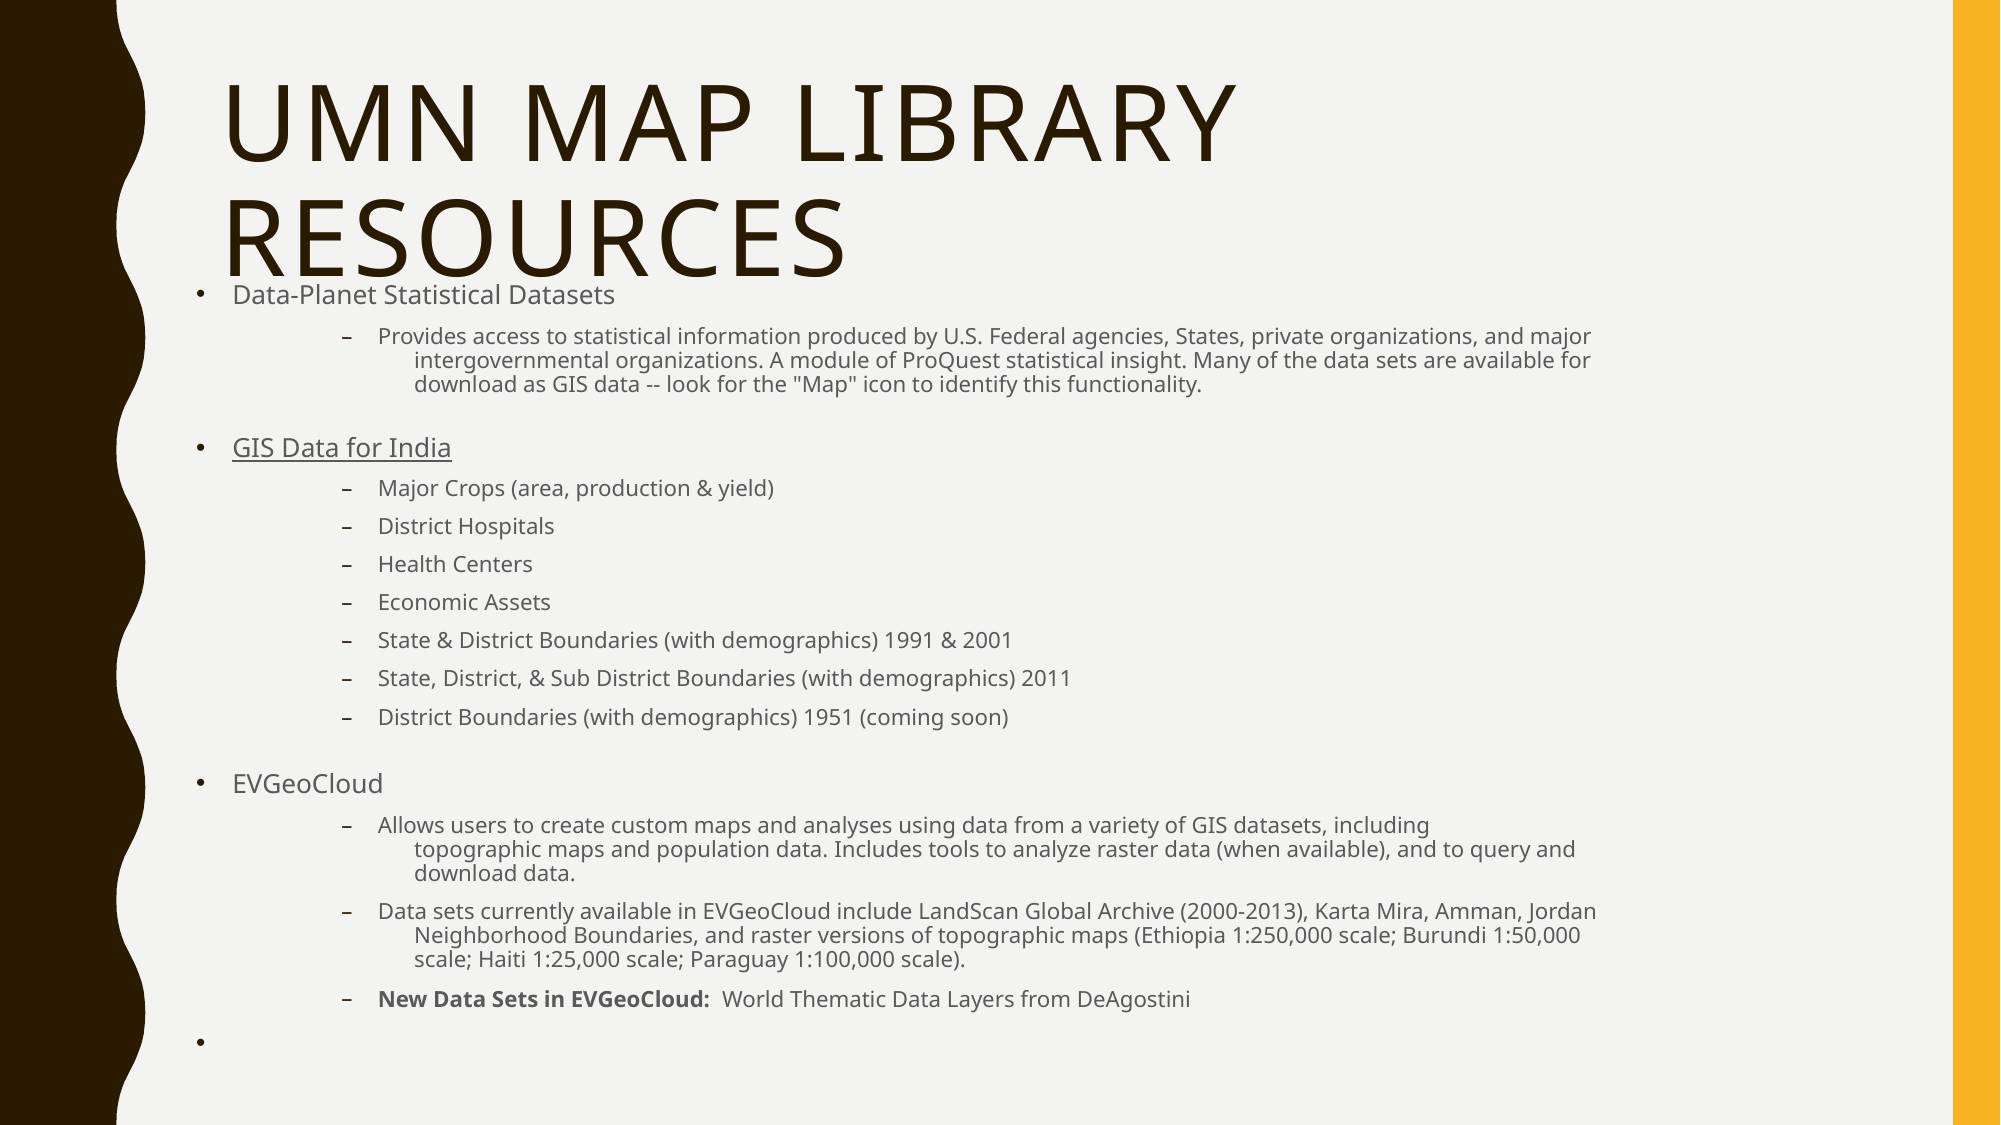

# UMN Map Library Resources
Data-Planet Statistical Datasets
Provides access to statistical information produced by U.S. Federal agencies, States, private organizations, and major intergovernmental organizations. A module of ProQuest statistical insight. Many of the data sets are available for download as GIS data -- look for the "Map" icon to identify this functionality.
GIS Data for India
Major Crops (area, production & yield)
District Hospitals
Health Centers
Economic Assets
State & District Boundaries (with demographics) 1991 & 2001
State, District, & Sub District Boundaries (with demographics) 2011
District Boundaries (with demographics) 1951 (coming soon)
EVGeoCloud
Allows users to create custom maps and analyses using data from a variety of GIS datasets, including topographic maps and population data. Includes tools to analyze raster data (when available), and to query and download data.
Data sets currently available in EVGeoCloud include LandScan Global Archive (2000-2013), Karta Mira, Amman, Jordan Neighborhood Boundaries, and raster versions of topographic maps (Ethiopia 1:250,000 scale; Burundi 1:50,000 scale; Haiti 1:25,000 scale; Paraguay 1:100,000 scale).
New Data Sets in EVGeoCloud:  World Thematic Data Layers from DeAgostini